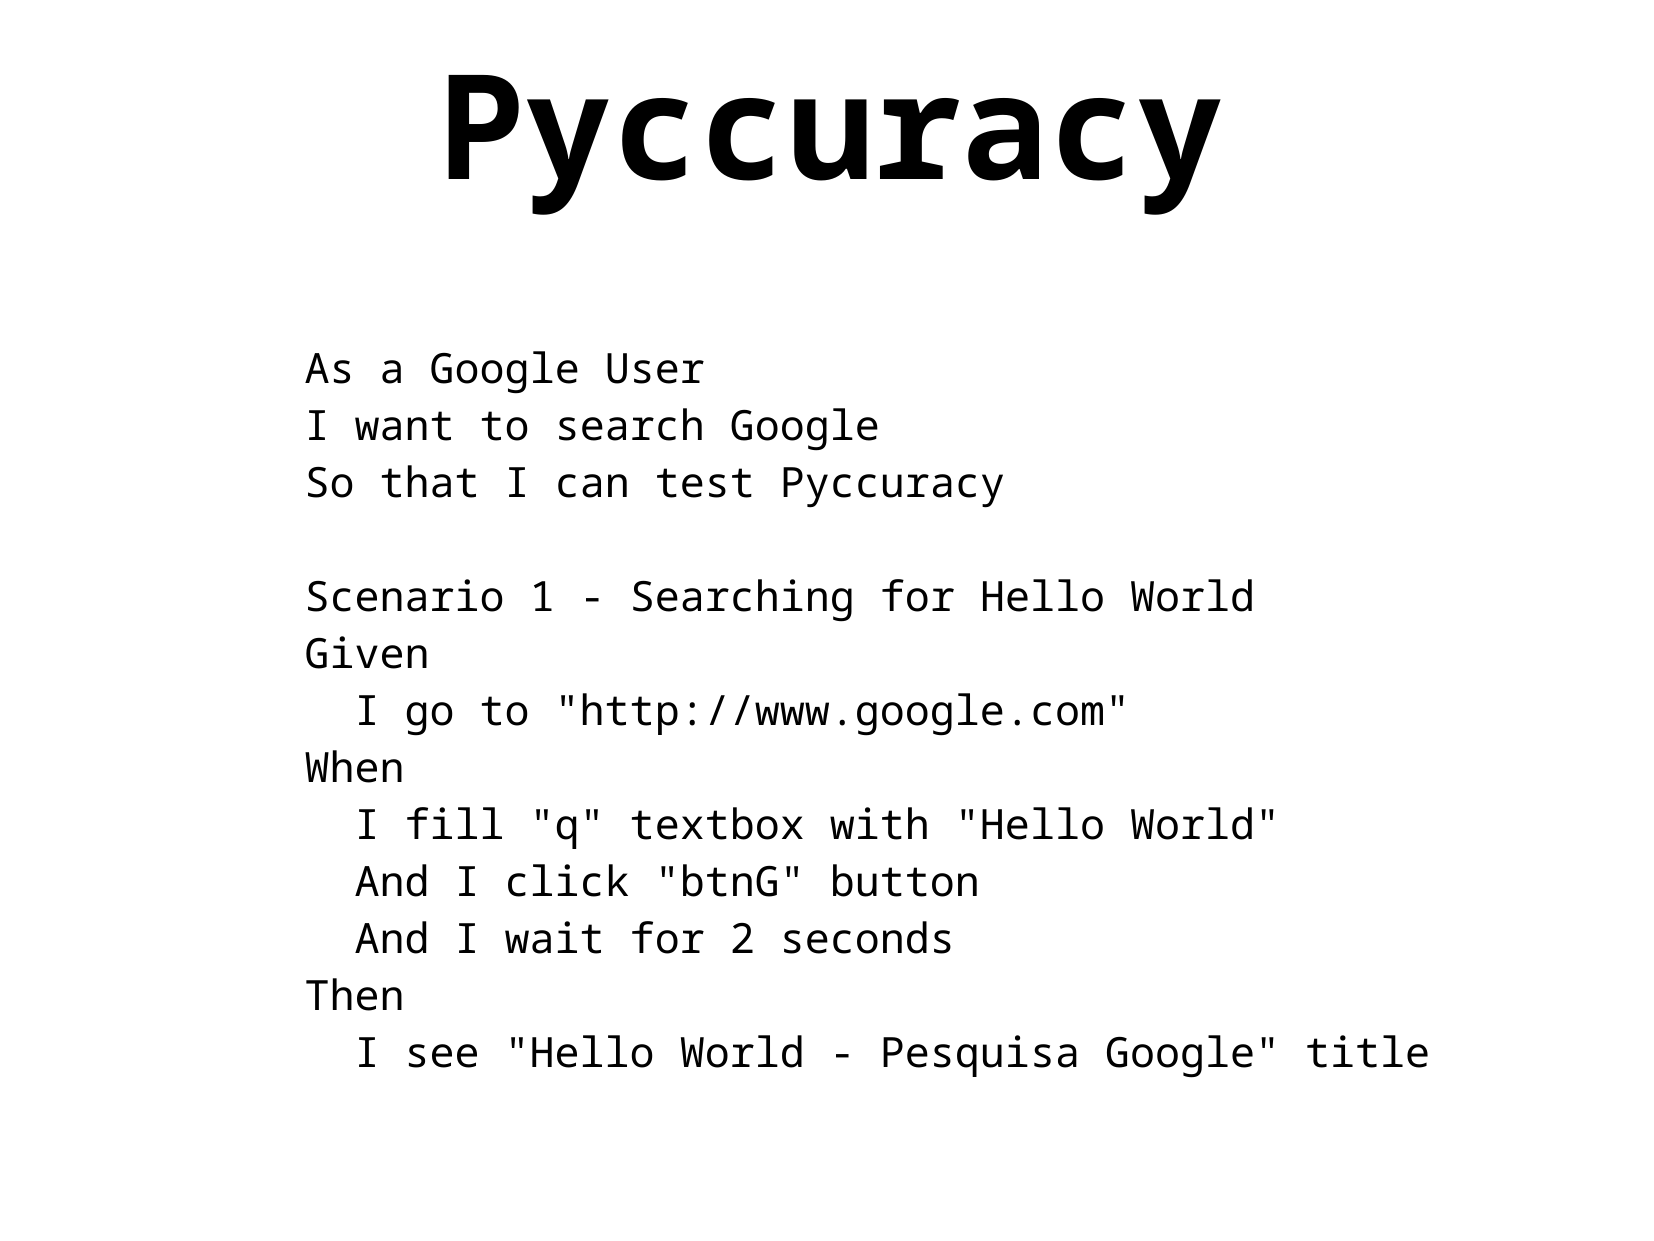

Pyccuracy
As a Google User
I want to search Google
So that I can test Pyccuracy
Scenario 1 - Searching for Hello World
Given
 I go to "http://www.google.com"
When
 I fill "q" textbox with "Hello World"
 And I click "btnG" button
 And I wait for 2 seconds
Then
 I see "Hello World - Pesquisa Google" title